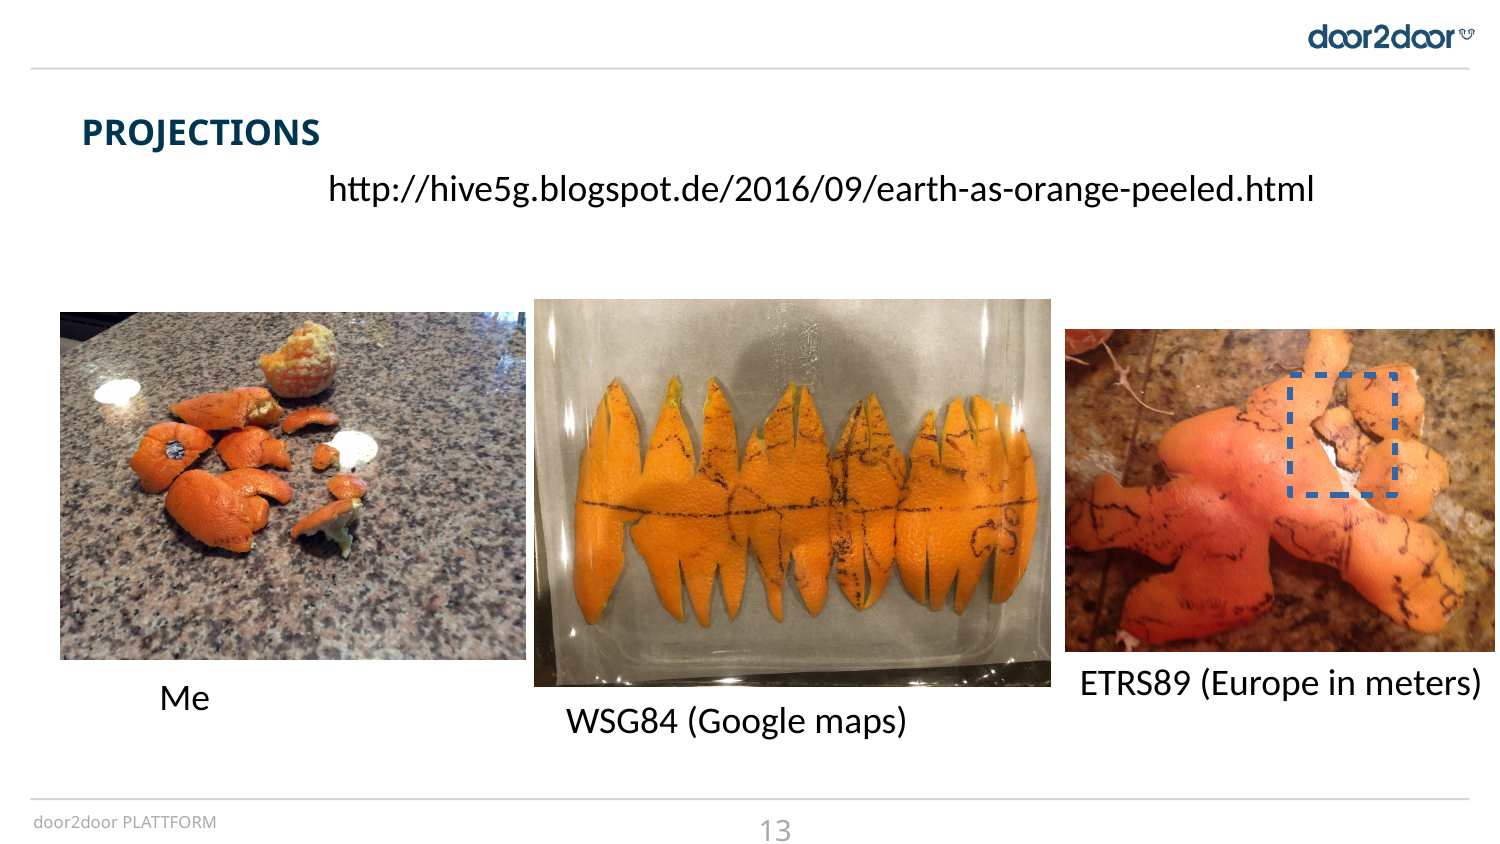

# PROJECTIONS
http://hive5g.blogspot.de/2016/09/earth-as-orange-peeled.html
ETRS89 (Europe in meters)
Me
WSG84 (Google maps)